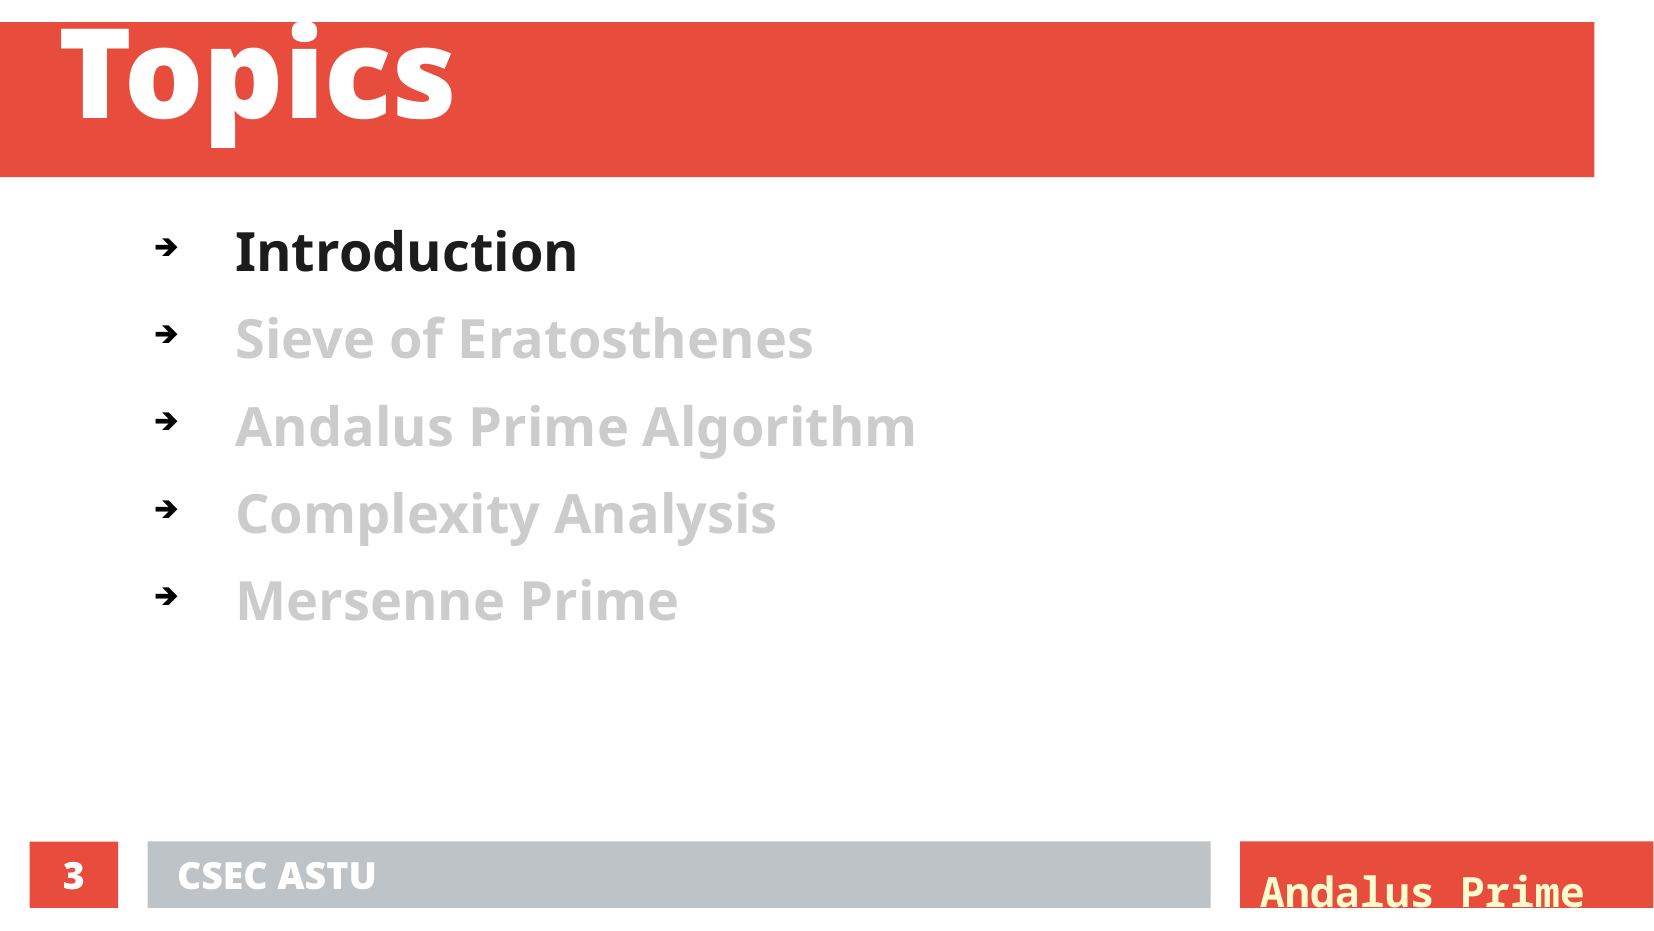

# Topics
 Introduction
 Sieve of Eratosthenes
 Andalus Prime Algorithm
 Complexity Analysis
 Mersenne Prime
3
CSEC ASTU
Andalus Prime